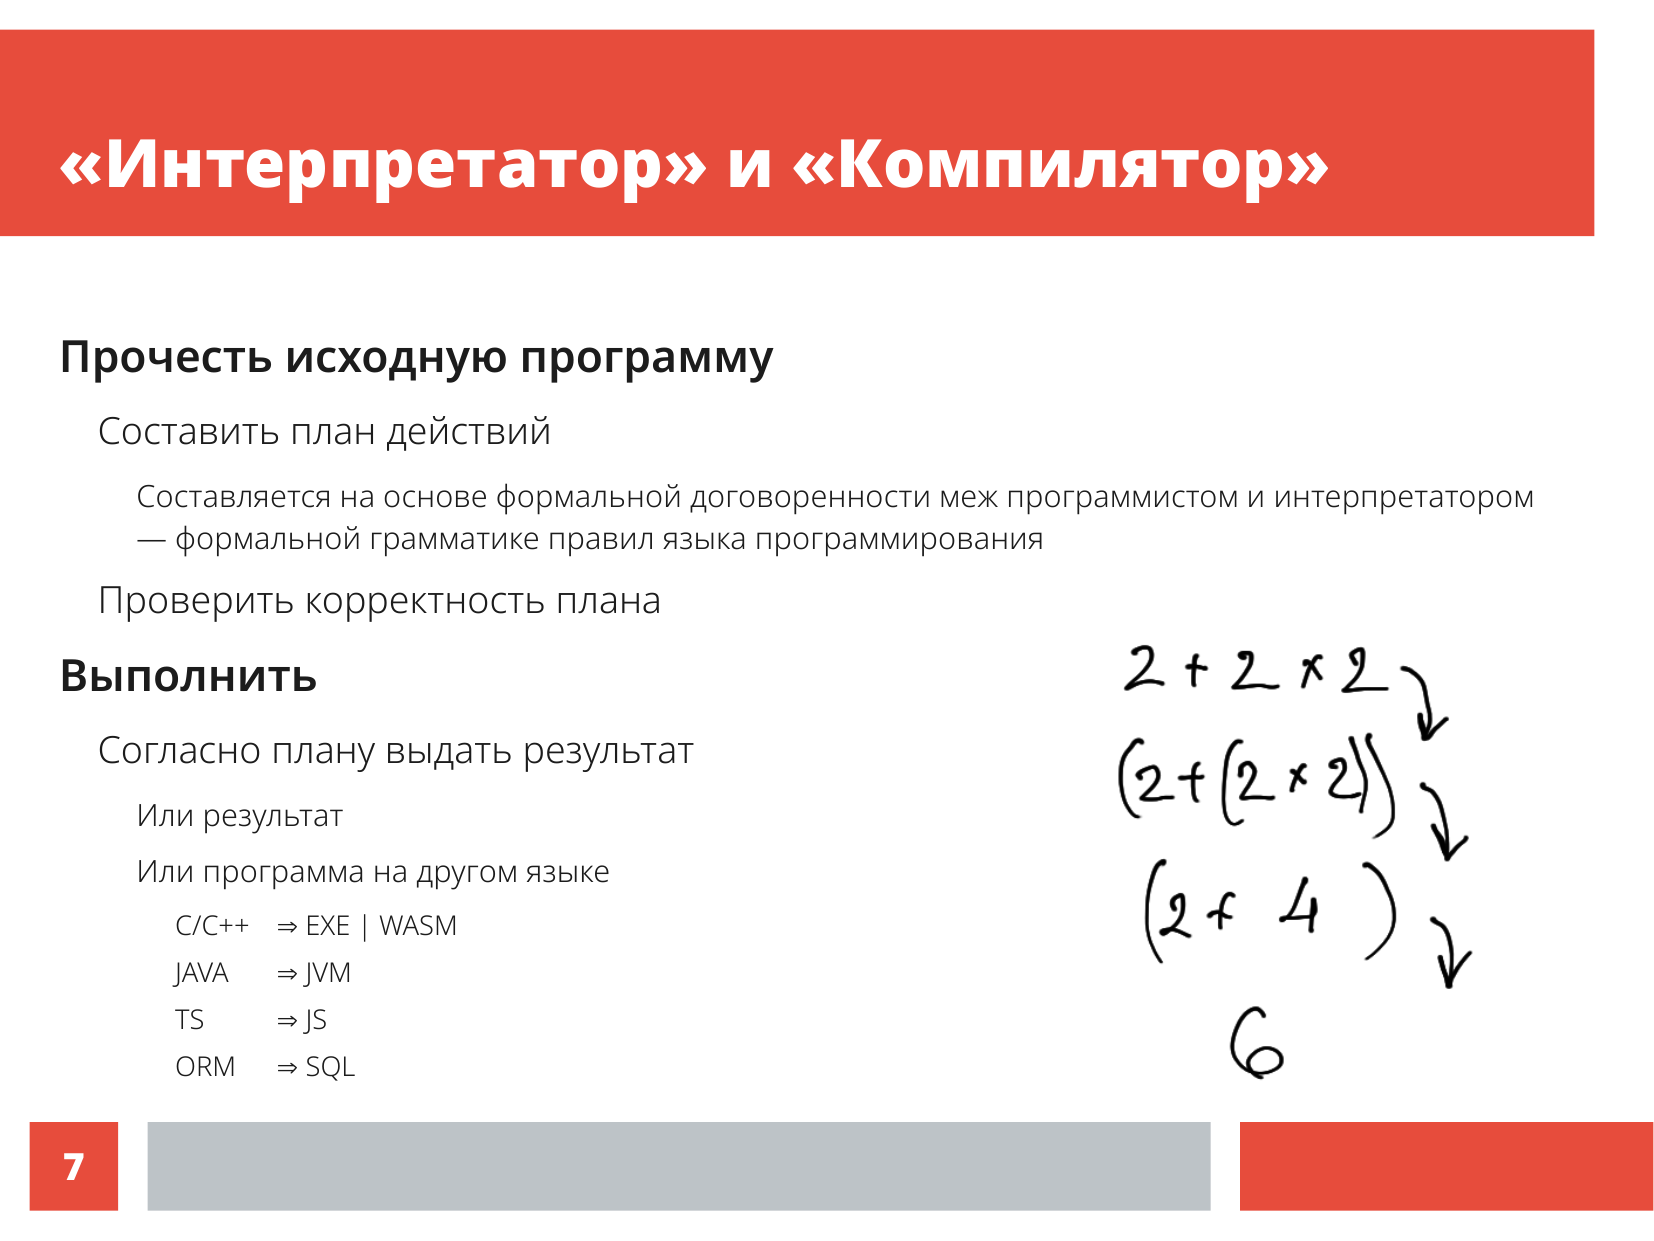

# «Интерпретатор» и «Компилятор»
Прочесть исходную программу
Составить план действий
Составляется на основе формальной договоренности меж программистом и интерпретатором — формальной грамматике правил языка программирования
Проверить корректность плана
Выполнить
Согласно плану выдать результат
Или результат
Или программа на другом языке
C/C++	⇒ EXE | WASM
JAVA 	⇒ JVM
TS 	⇒ JS
ORM 	⇒ SQL
7